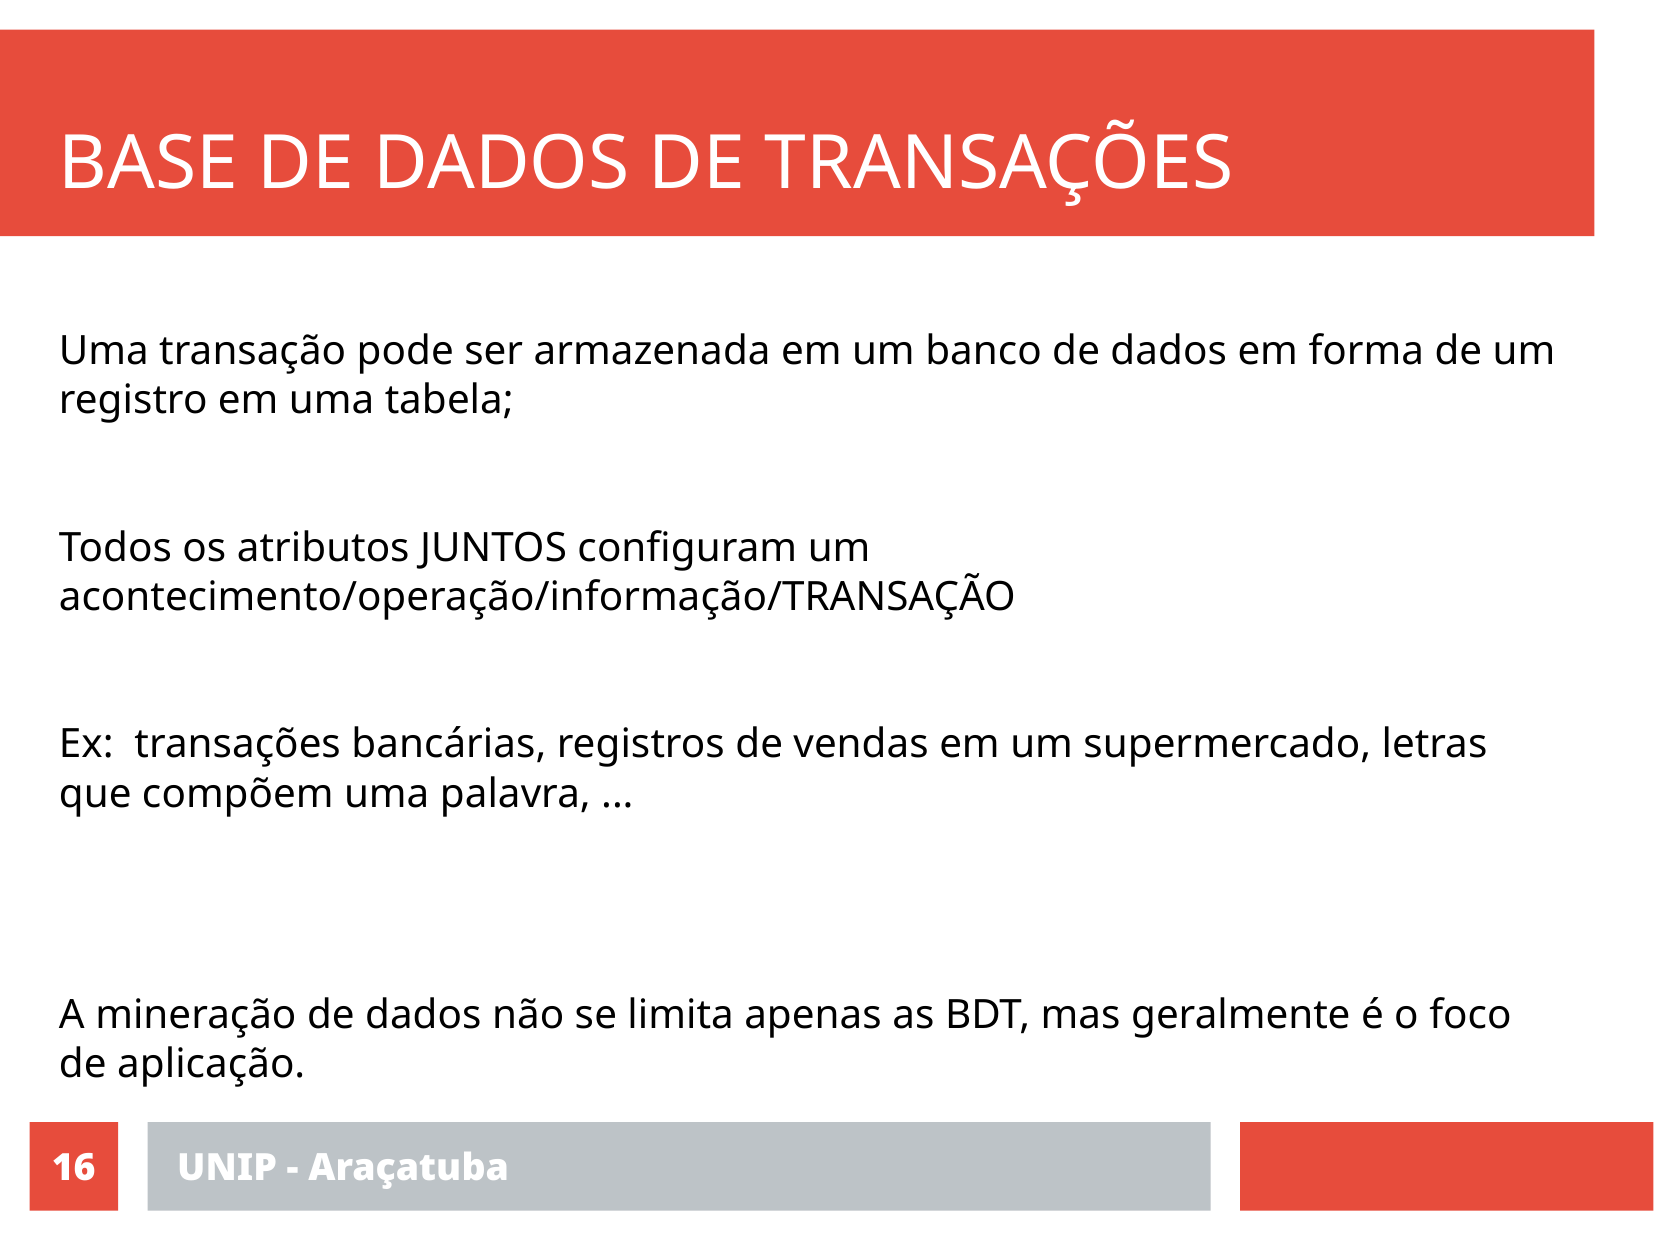

# Base de dados de transações
Uma transação pode ser armazenada em um banco de dados em forma de um registro em uma tabela;
Todos os atributos JUNTOS configuram um acontecimento/operação/informação/TRANSAÇÃO
Ex: transações bancárias, registros de vendas em um supermercado, letras que compõem uma palavra, ...
A mineração de dados não se limita apenas as BDT, mas geralmente é o foco de aplicação.
16
UNIP - Araçatuba